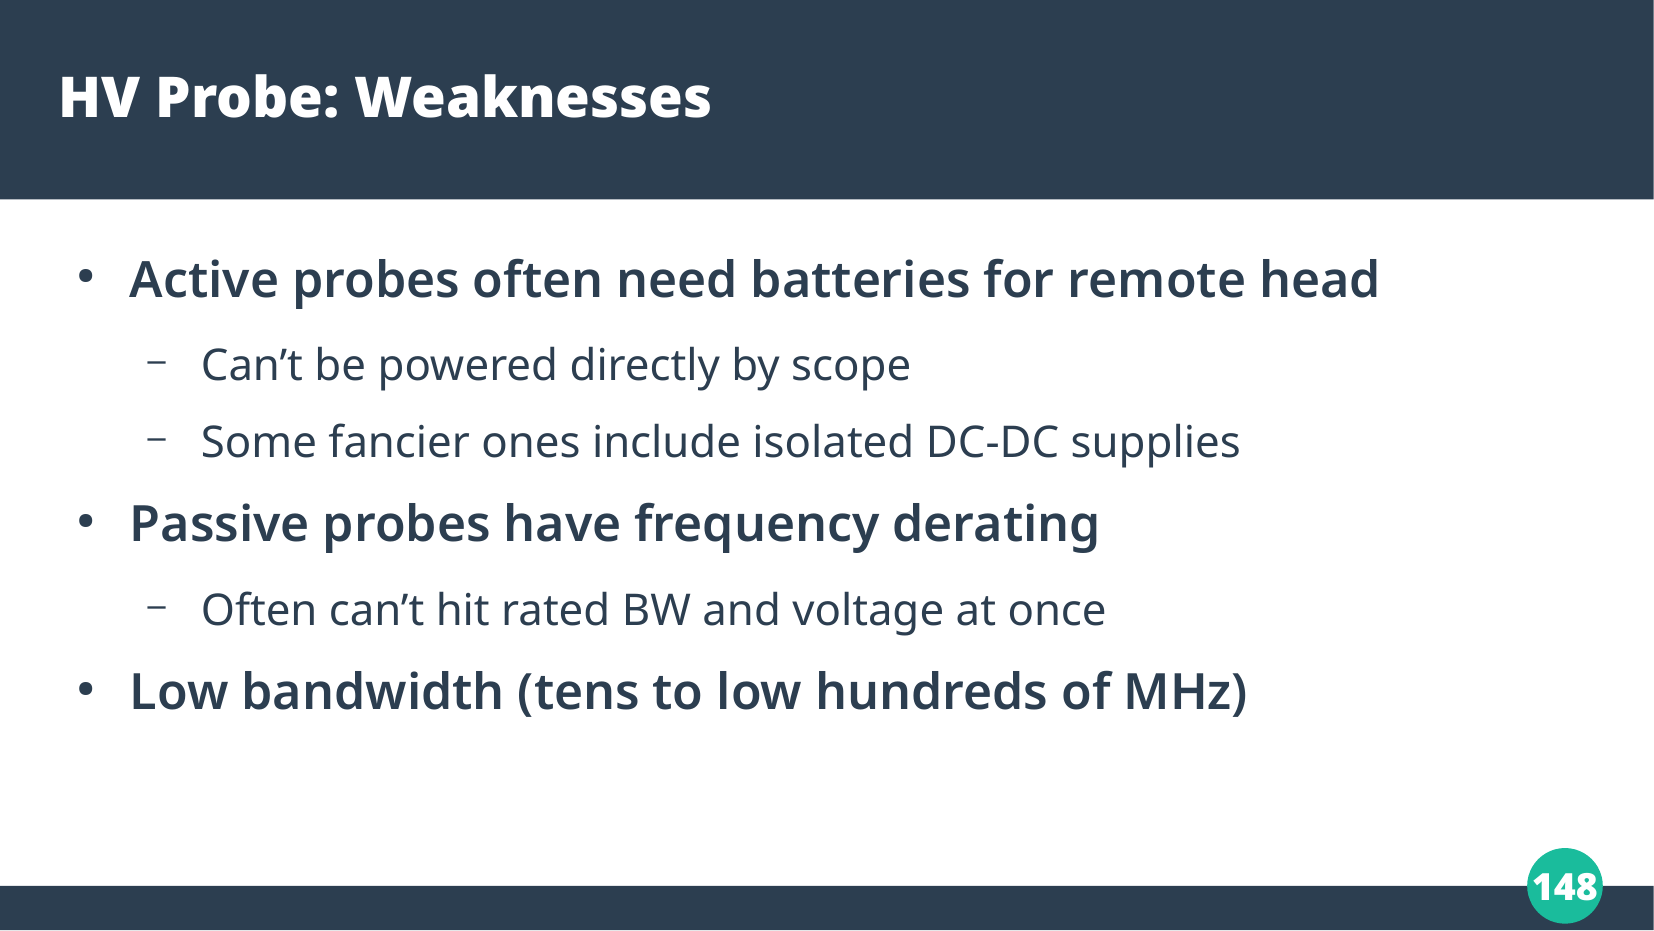

# HV Probe: Weaknesses
Active probes often need batteries for remote head
Can’t be powered directly by scope
Some fancier ones include isolated DC-DC supplies
Passive probes have frequency derating
Often can’t hit rated BW and voltage at once
Low bandwidth (tens to low hundreds of MHz)